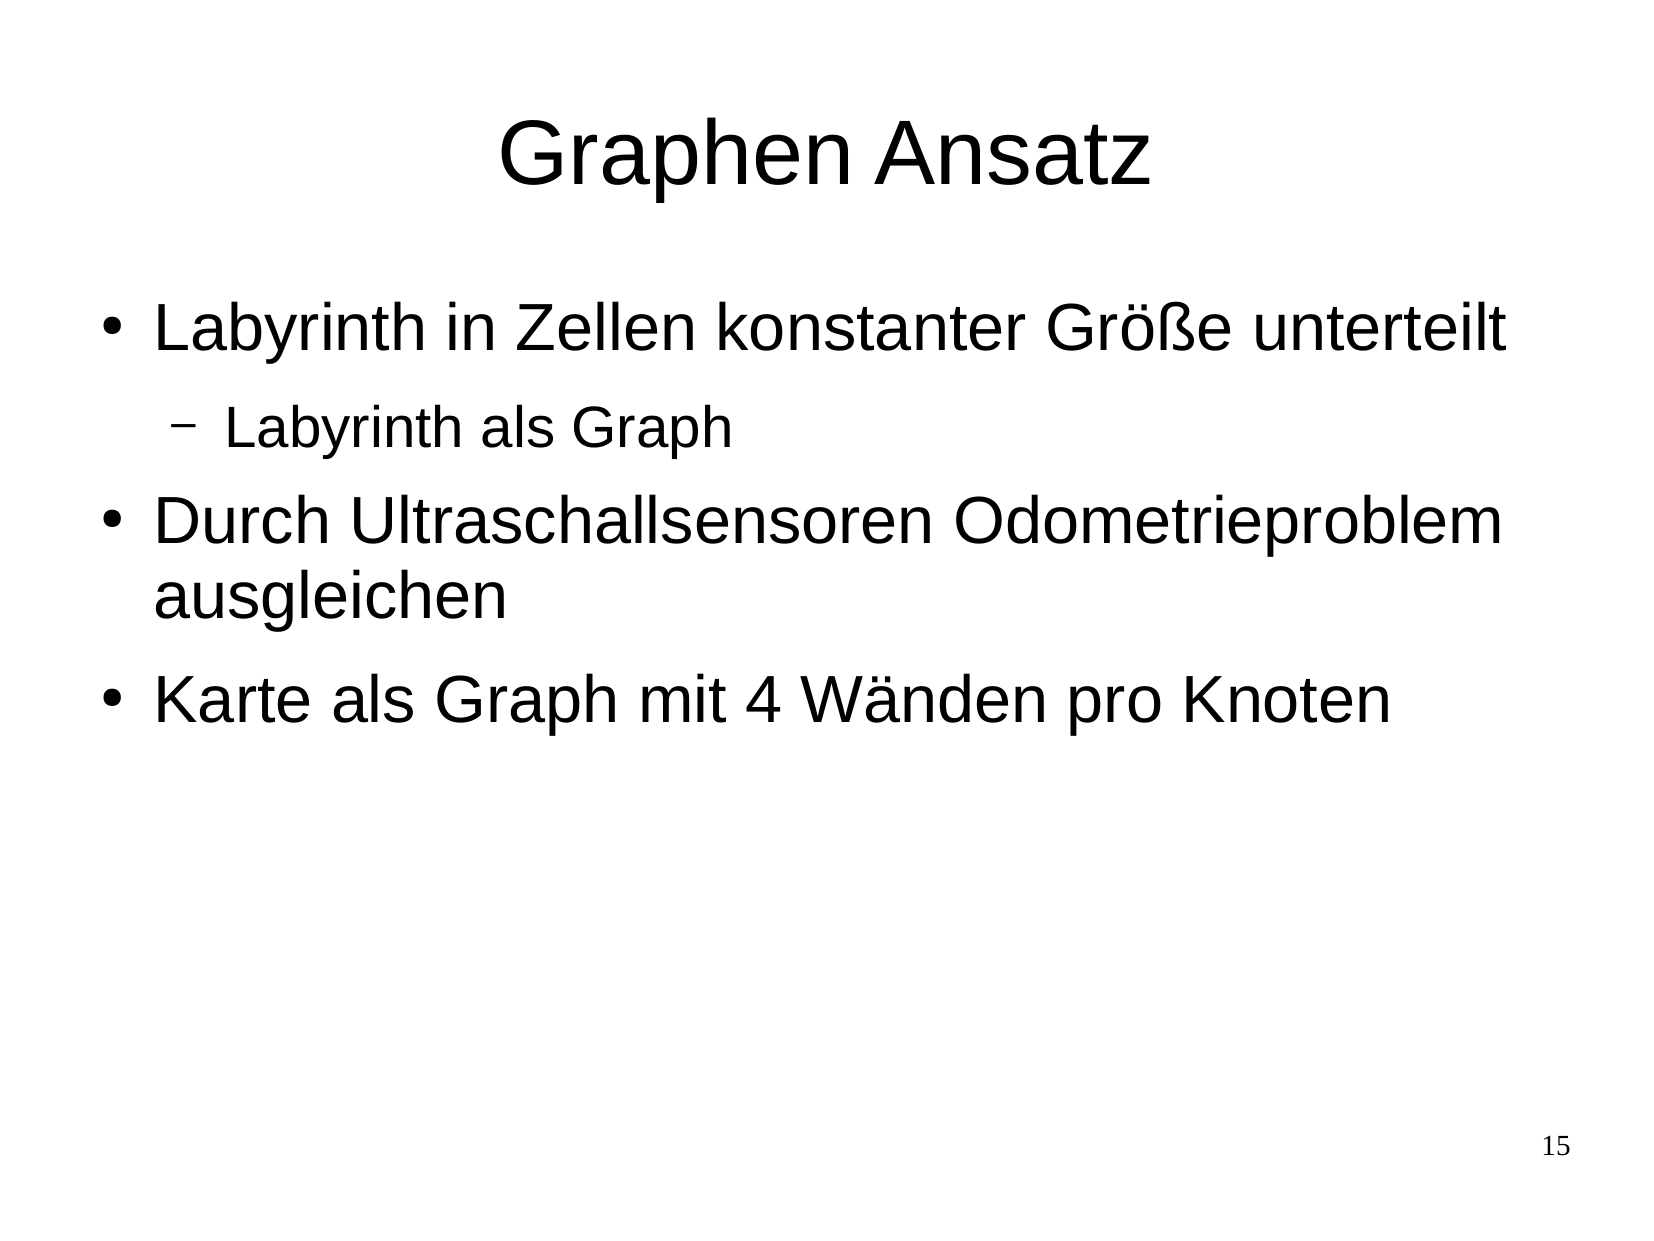

# Graphen Ansatz
Labyrinth in Zellen konstanter Größe unterteilt
Labyrinth als Graph
Durch Ultraschallsensoren Odometrieproblem ausgleichen
Karte als Graph mit 4 Wänden pro Knoten
15